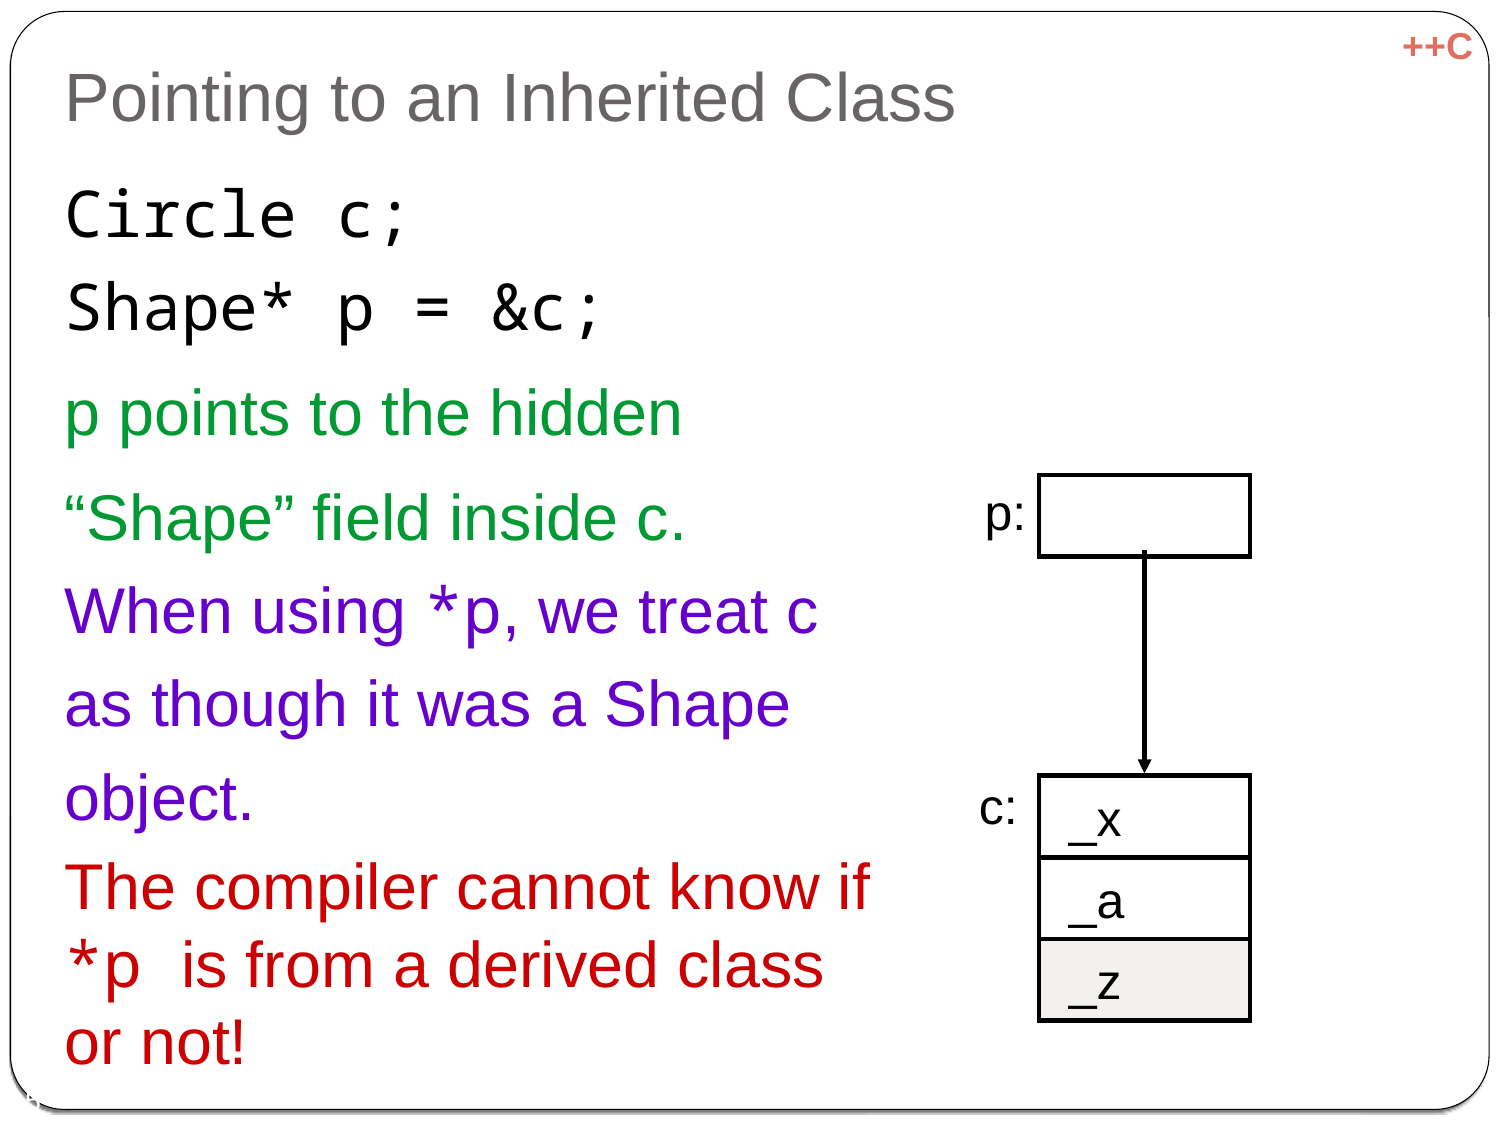

# Pointing to an Inherited Class
Circle c;
Shape* p = &c;
p points to the hidden
“Shape” field inside c.
When using *p, we treat c as though it was a Shape object.
The compiler cannot know if *p is from a derived class or not!
p:
c:
_x
_a
_z